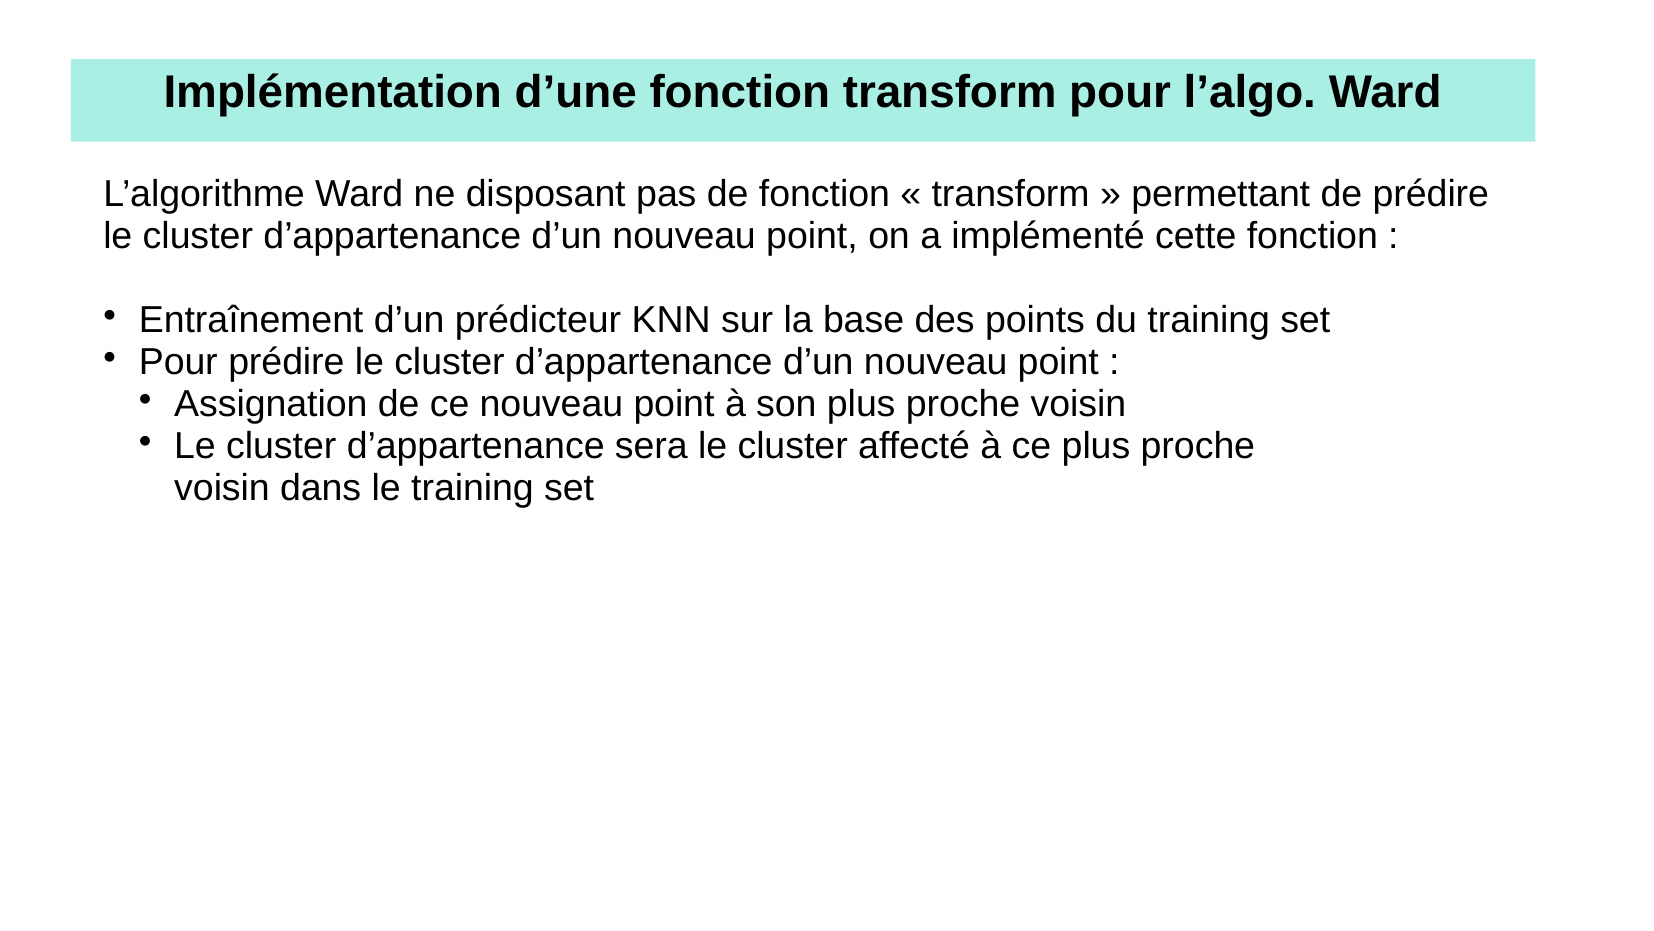

Implémentation d’une fonction transform pour l’algo. Ward
L’algorithme Ward ne disposant pas de fonction « transform » permettant de prédire
le cluster d’appartenance d’un nouveau point, on a implémenté cette fonction :
Entraînement d’un prédicteur KNN sur la base des points du training set
Pour prédire le cluster d’appartenance d’un nouveau point :
Assignation de ce nouveau point à son plus proche voisin
Le cluster d’appartenance sera le cluster affecté à ce plus proche
voisin dans le training set